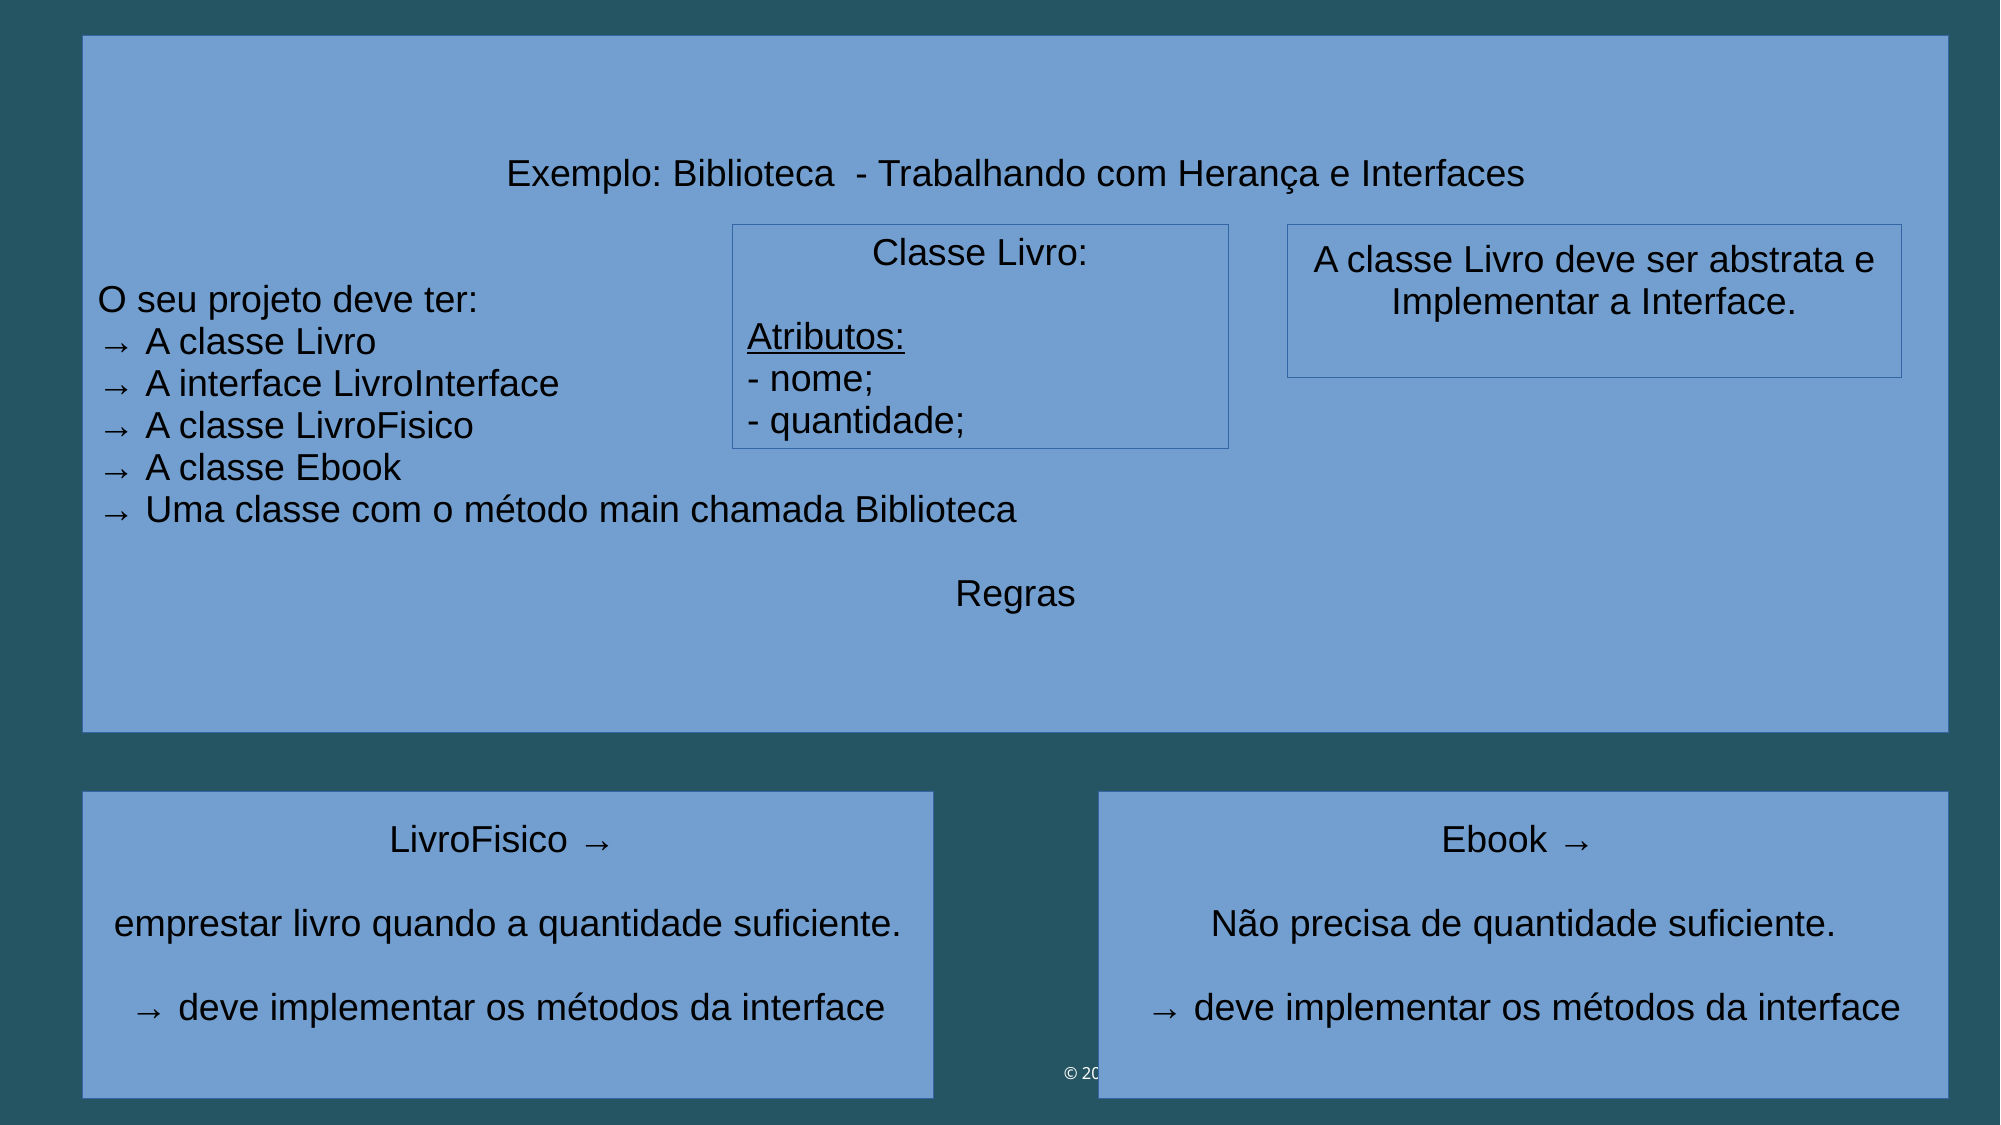

Exemplo: Biblioteca - Trabalhando com Herança e Interfaces
O seu projeto deve ter:
→ A classe Livro
→ A interface LivroInterface
→ A classe LivroFisico
→ A classe Ebook
→ Uma classe com o método main chamada Biblioteca
Regras
Classe Livro:
Atributos:
- nome;
- quantidade;
A classe Livro deve ser abstrata e
Implementar a Interface.
LivroFisico →
emprestar livro quando a quantidade suficiente.
→ deve implementar os métodos da interface
Ebook →
Não precisa de quantidade suficiente.
→ deve implementar os métodos da interface